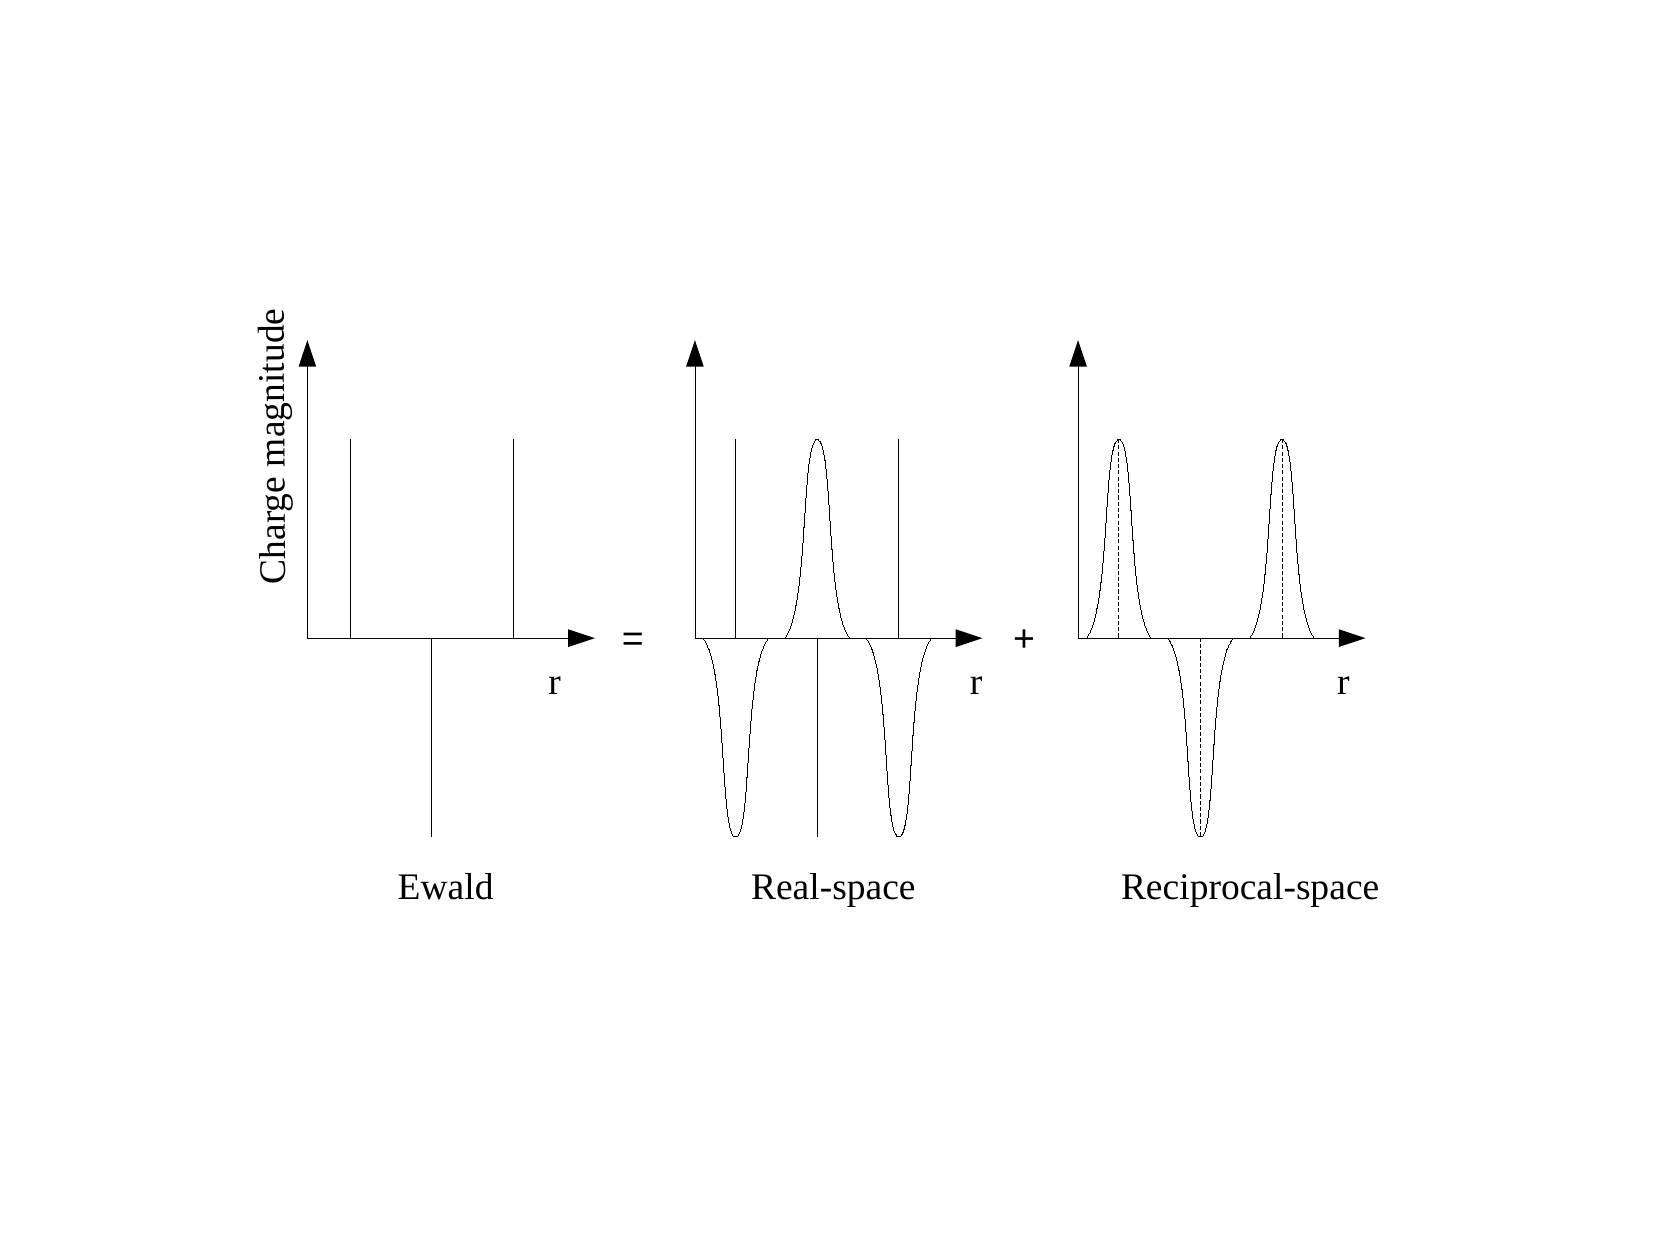

Charge magnitude
=
+
r
r
r
Ewald
Real-space
Reciprocal-space